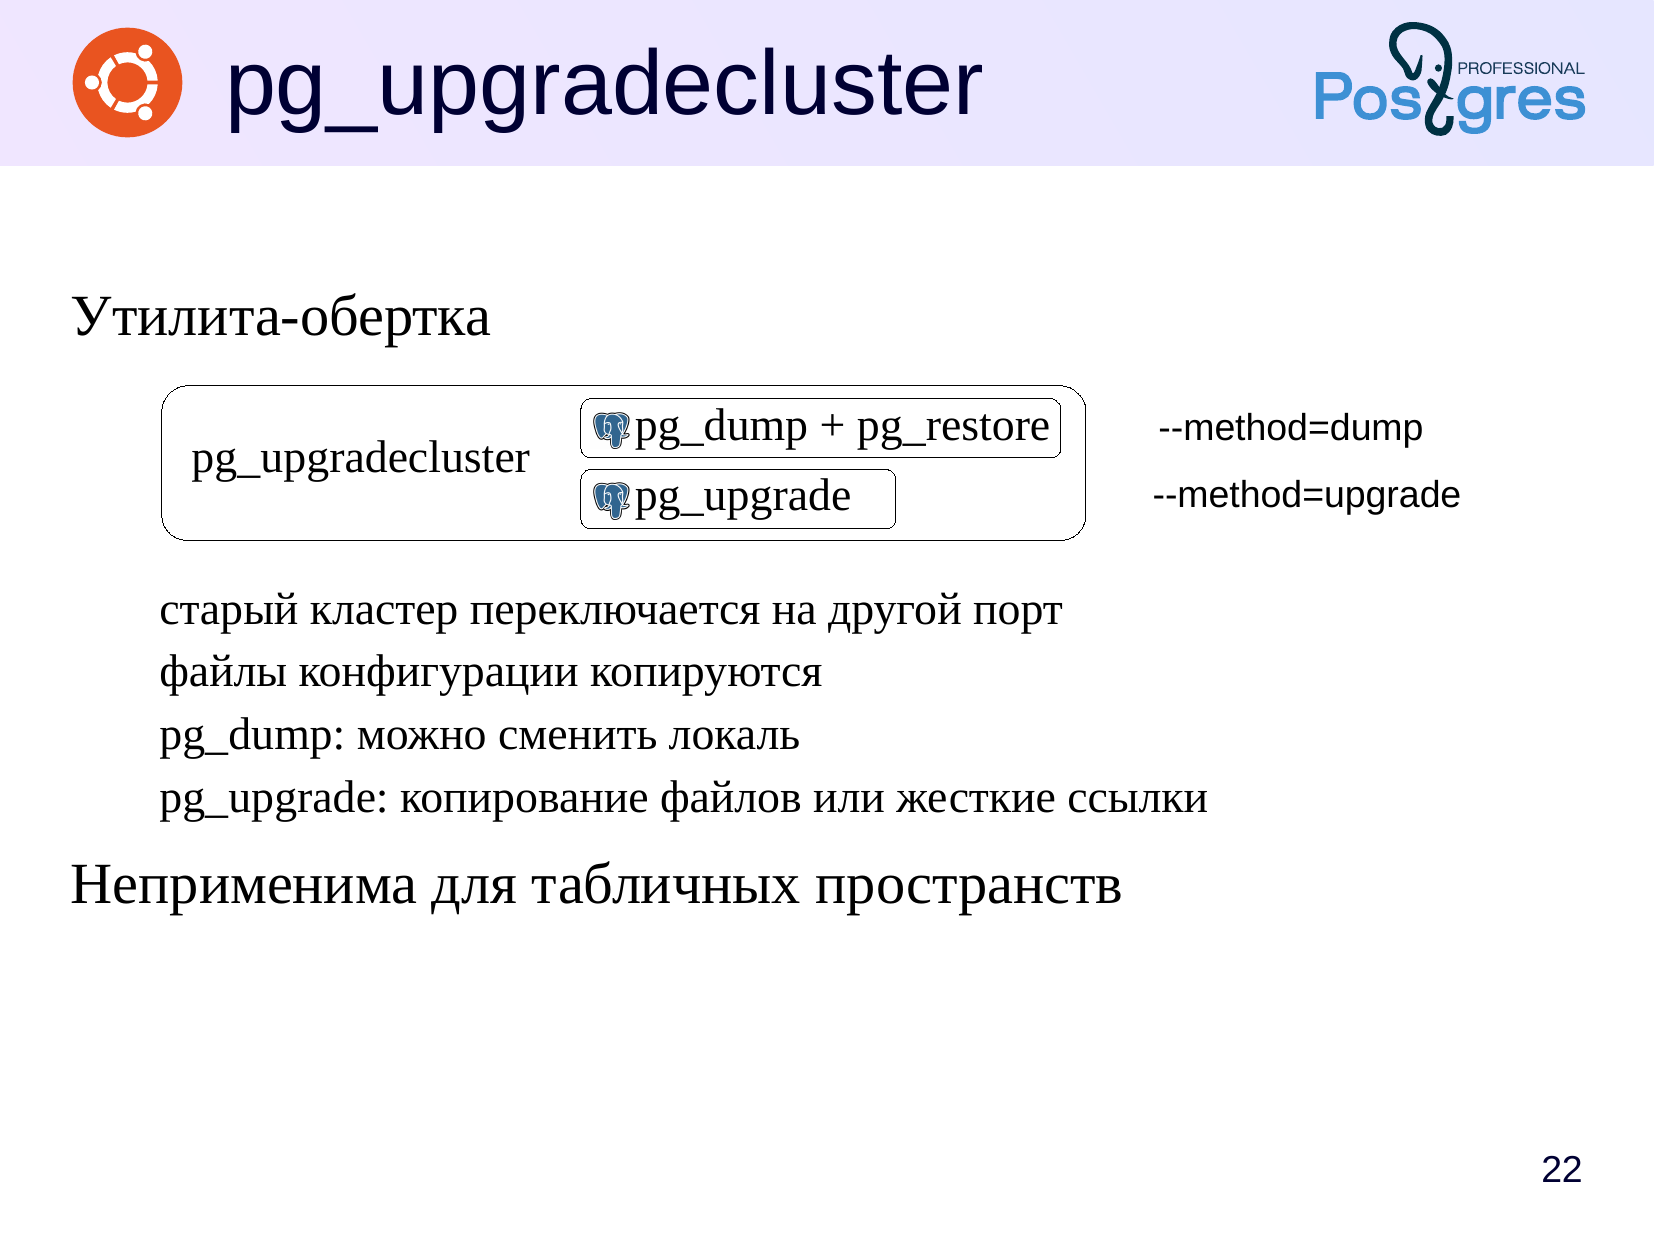

pg_upgradecluster
# Утилита-обертка
старый кластер переключается на другой порт
файлы конфигурации копируются
pg_dump: можно сменить локаль
pg_upgrade: копирование файлов или жесткие ссылки
Неприменима для табличных пространств
pg_dump + pg_restore
--method=dump
pg_upgradecluster
pg_upgrade
--method=upgrade